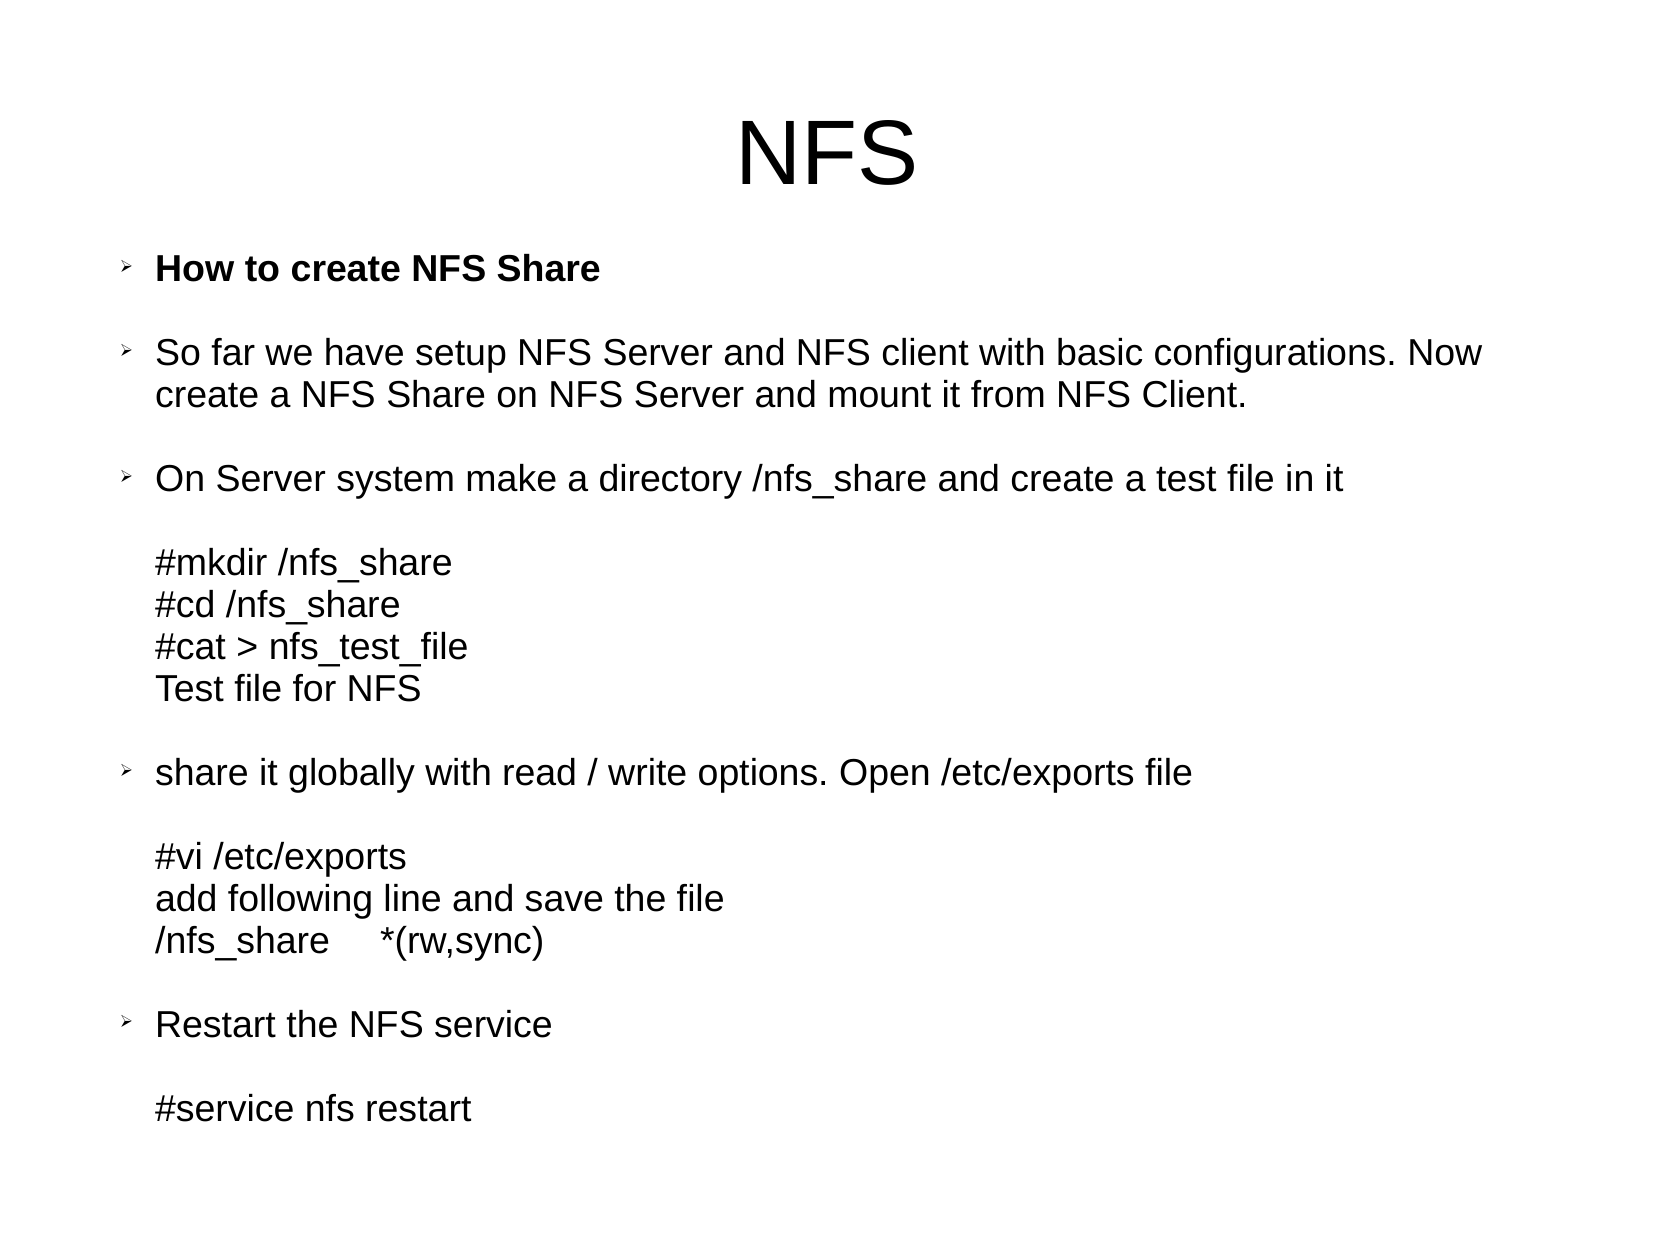

# NFS
How to create NFS Share
So far we have setup NFS Server and NFS client with basic configurations. Now create a NFS Share on NFS Server and mount it from NFS Client.
On Server system make a directory /nfs_share and create a test file in it
#mkdir /nfs_share
#cd /nfs_share
#cat > nfs_test_file
Test file for NFS
share it globally with read / write options. Open /etc/exports file
#vi /etc/exports
add following line and save the file
/nfs_share	*(rw,sync)
Restart the NFS service
#service nfs restart